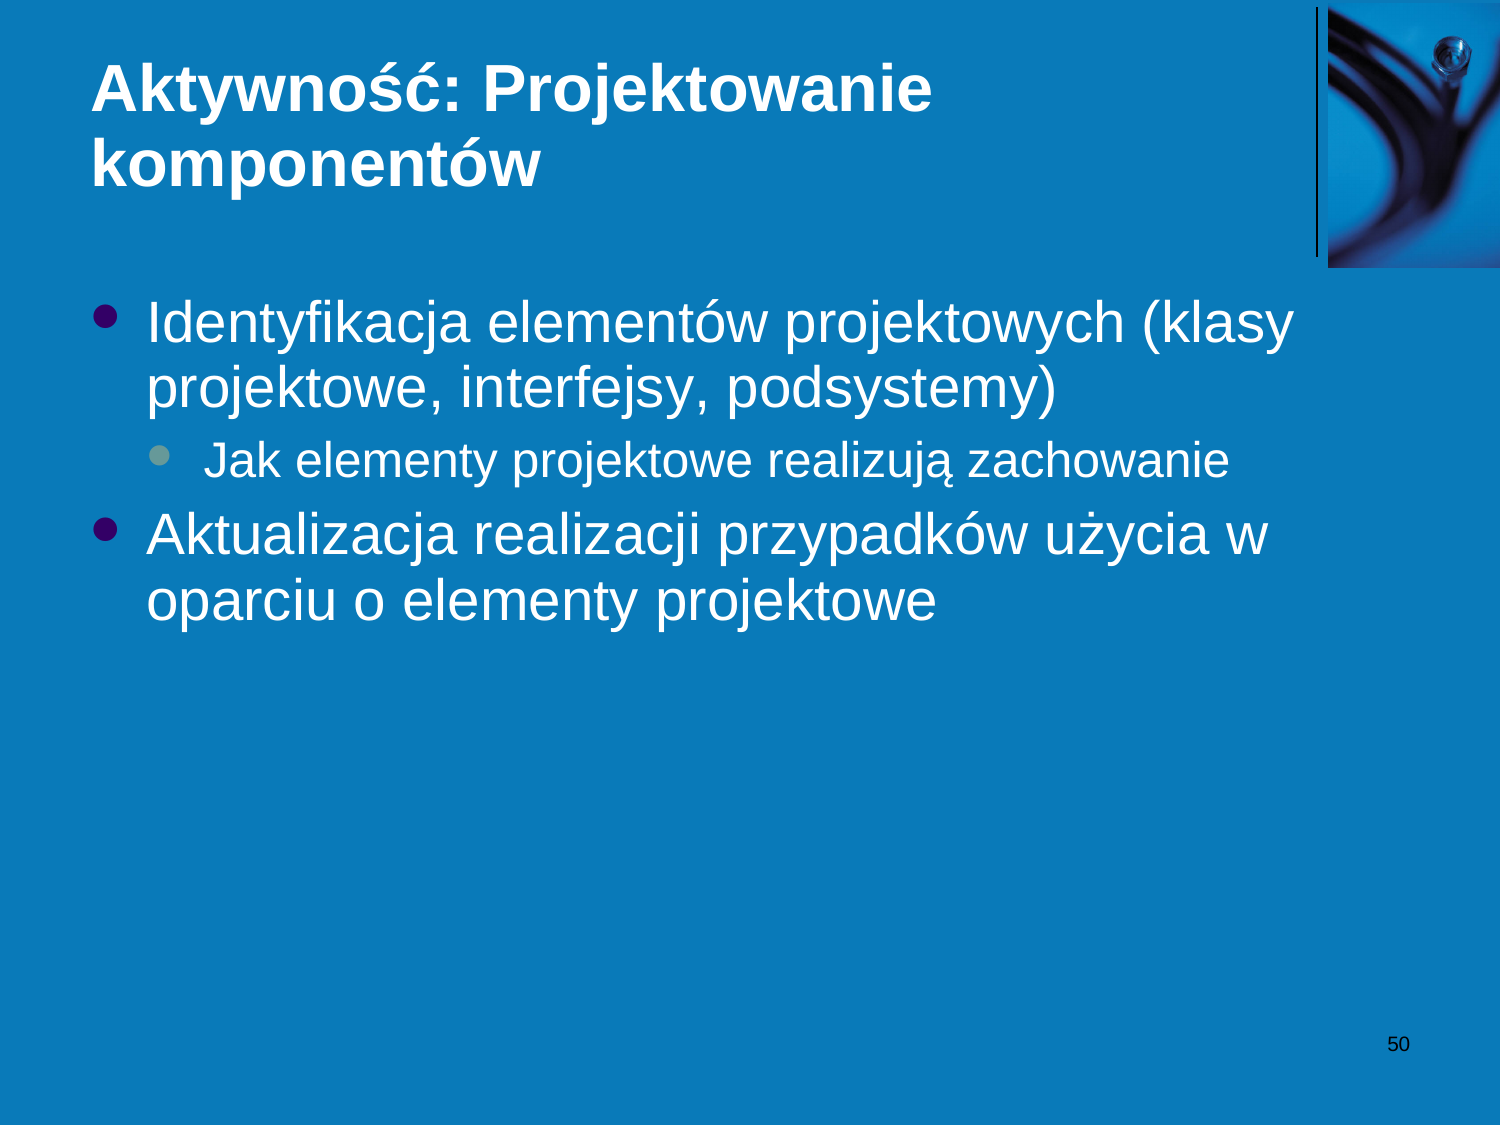

# Aktywność: Projektowanie komponentów
Identyfikacja elementów projektowych (klasy projektowe, interfejsy, podsystemy)
Jak elementy projektowe realizują zachowanie
Aktualizacja realizacji przypadków użycia w oparciu o elementy projektowe
50